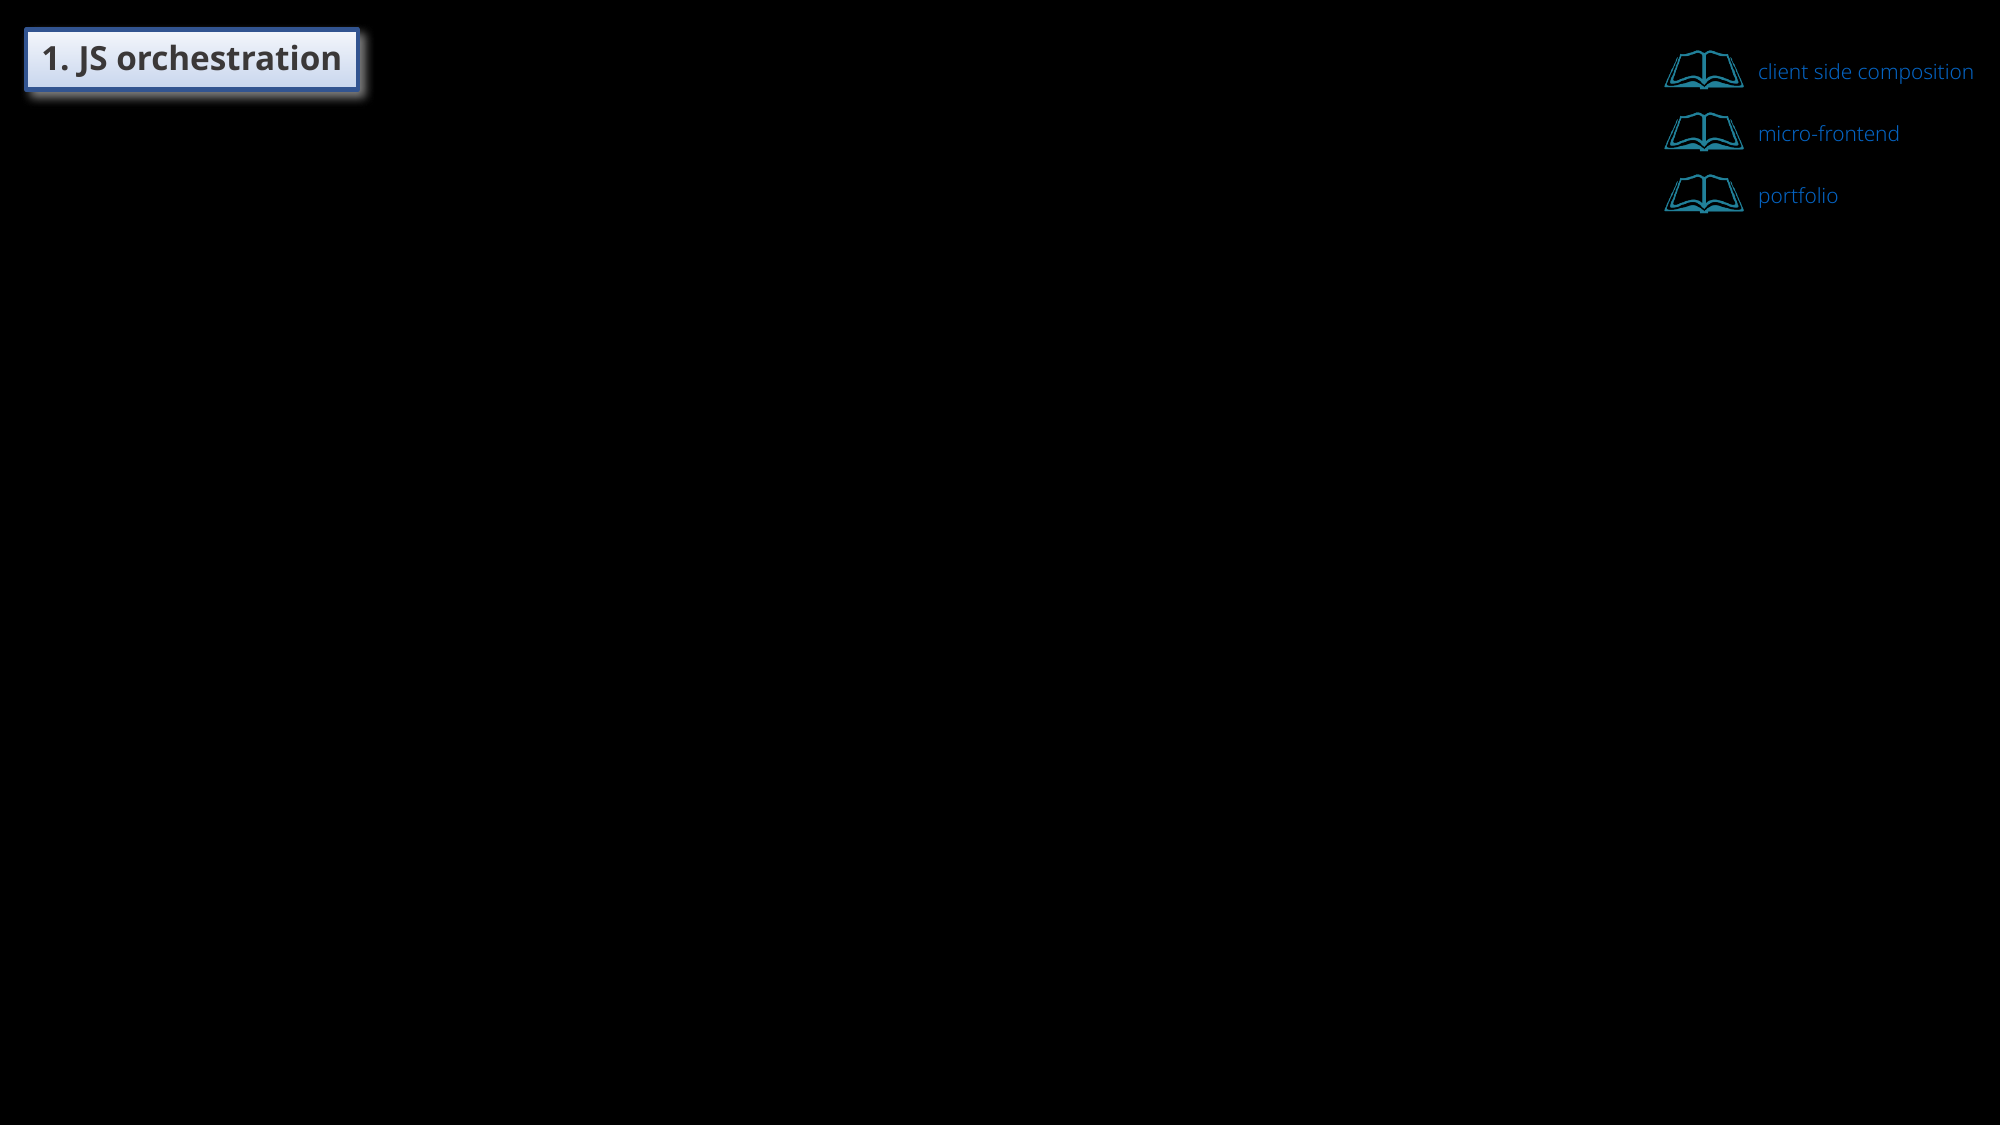

# 1. JS orchestration
client side composition
micro-frontend
portfolio